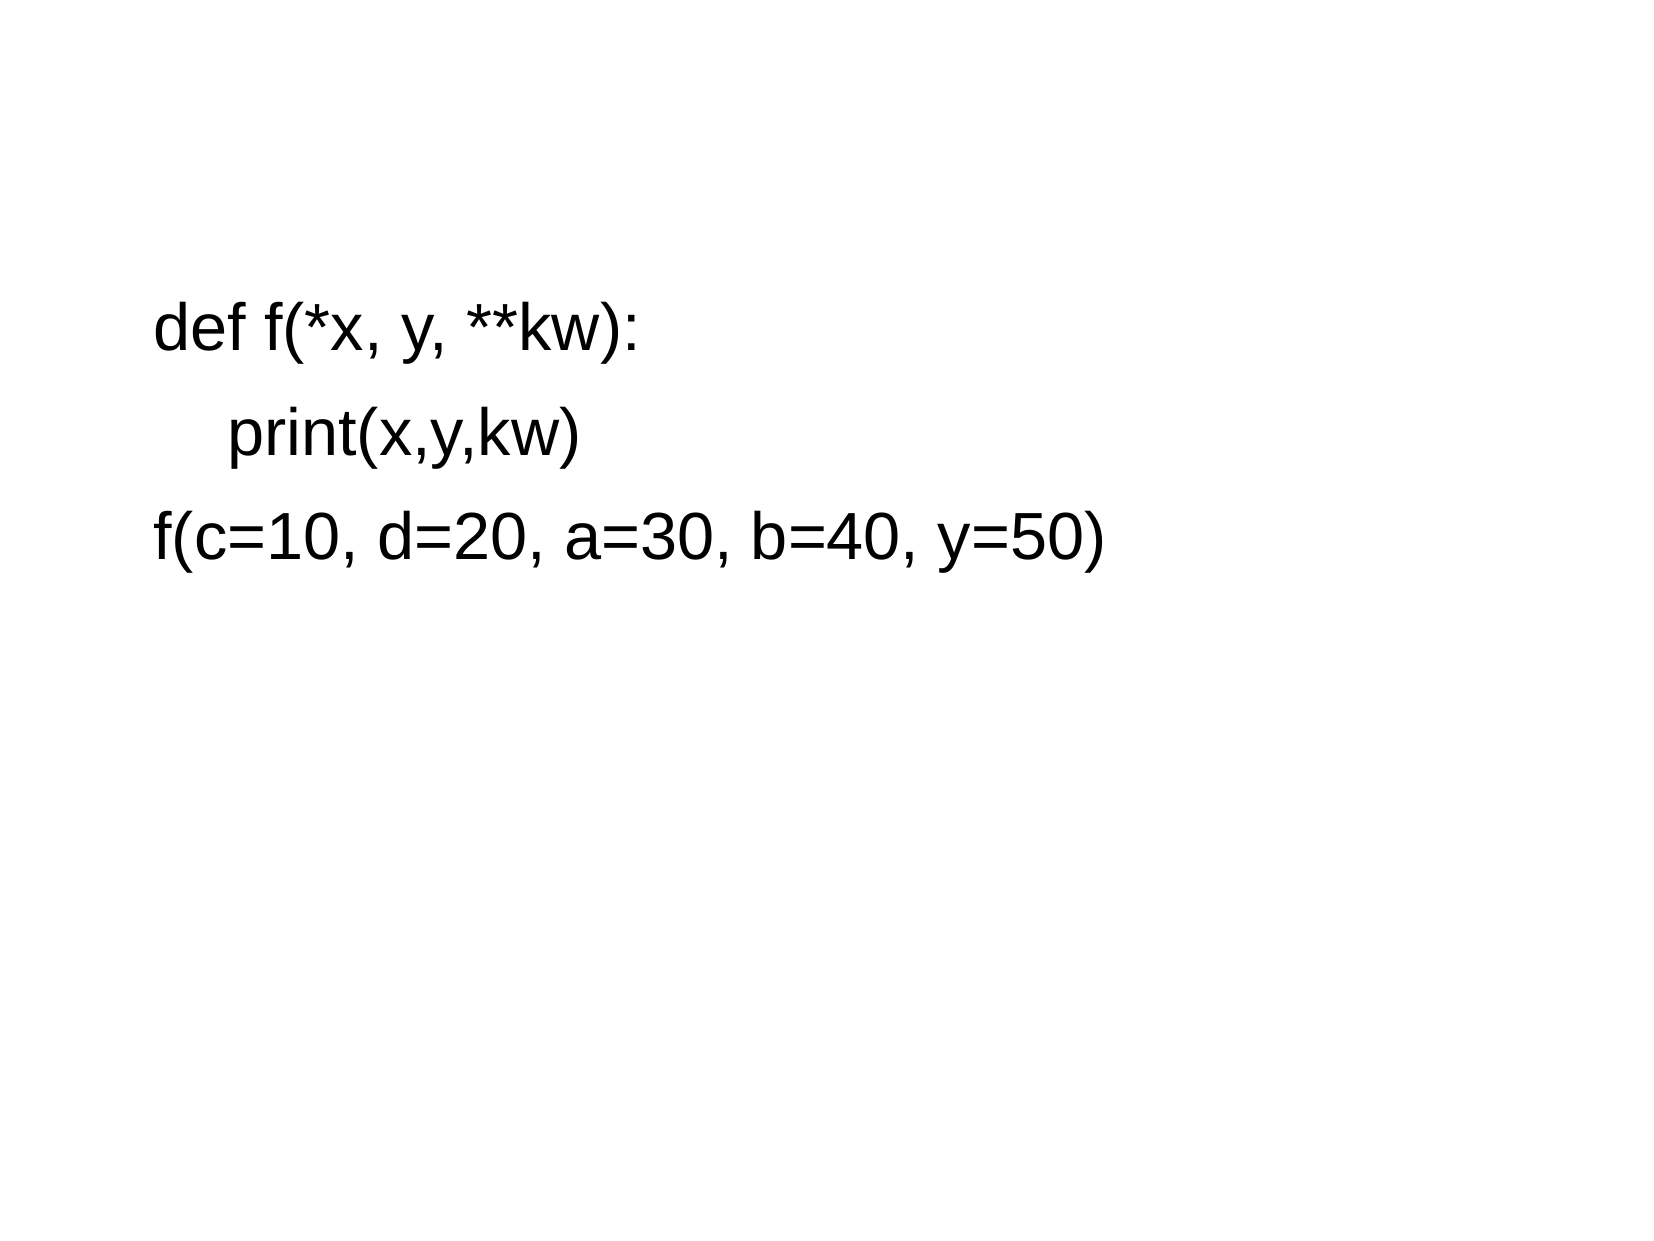

#
def f(*x, y, **kw):
 print(x,y,kw)
f(c=10, d=20, a=30, b=40, y=50)